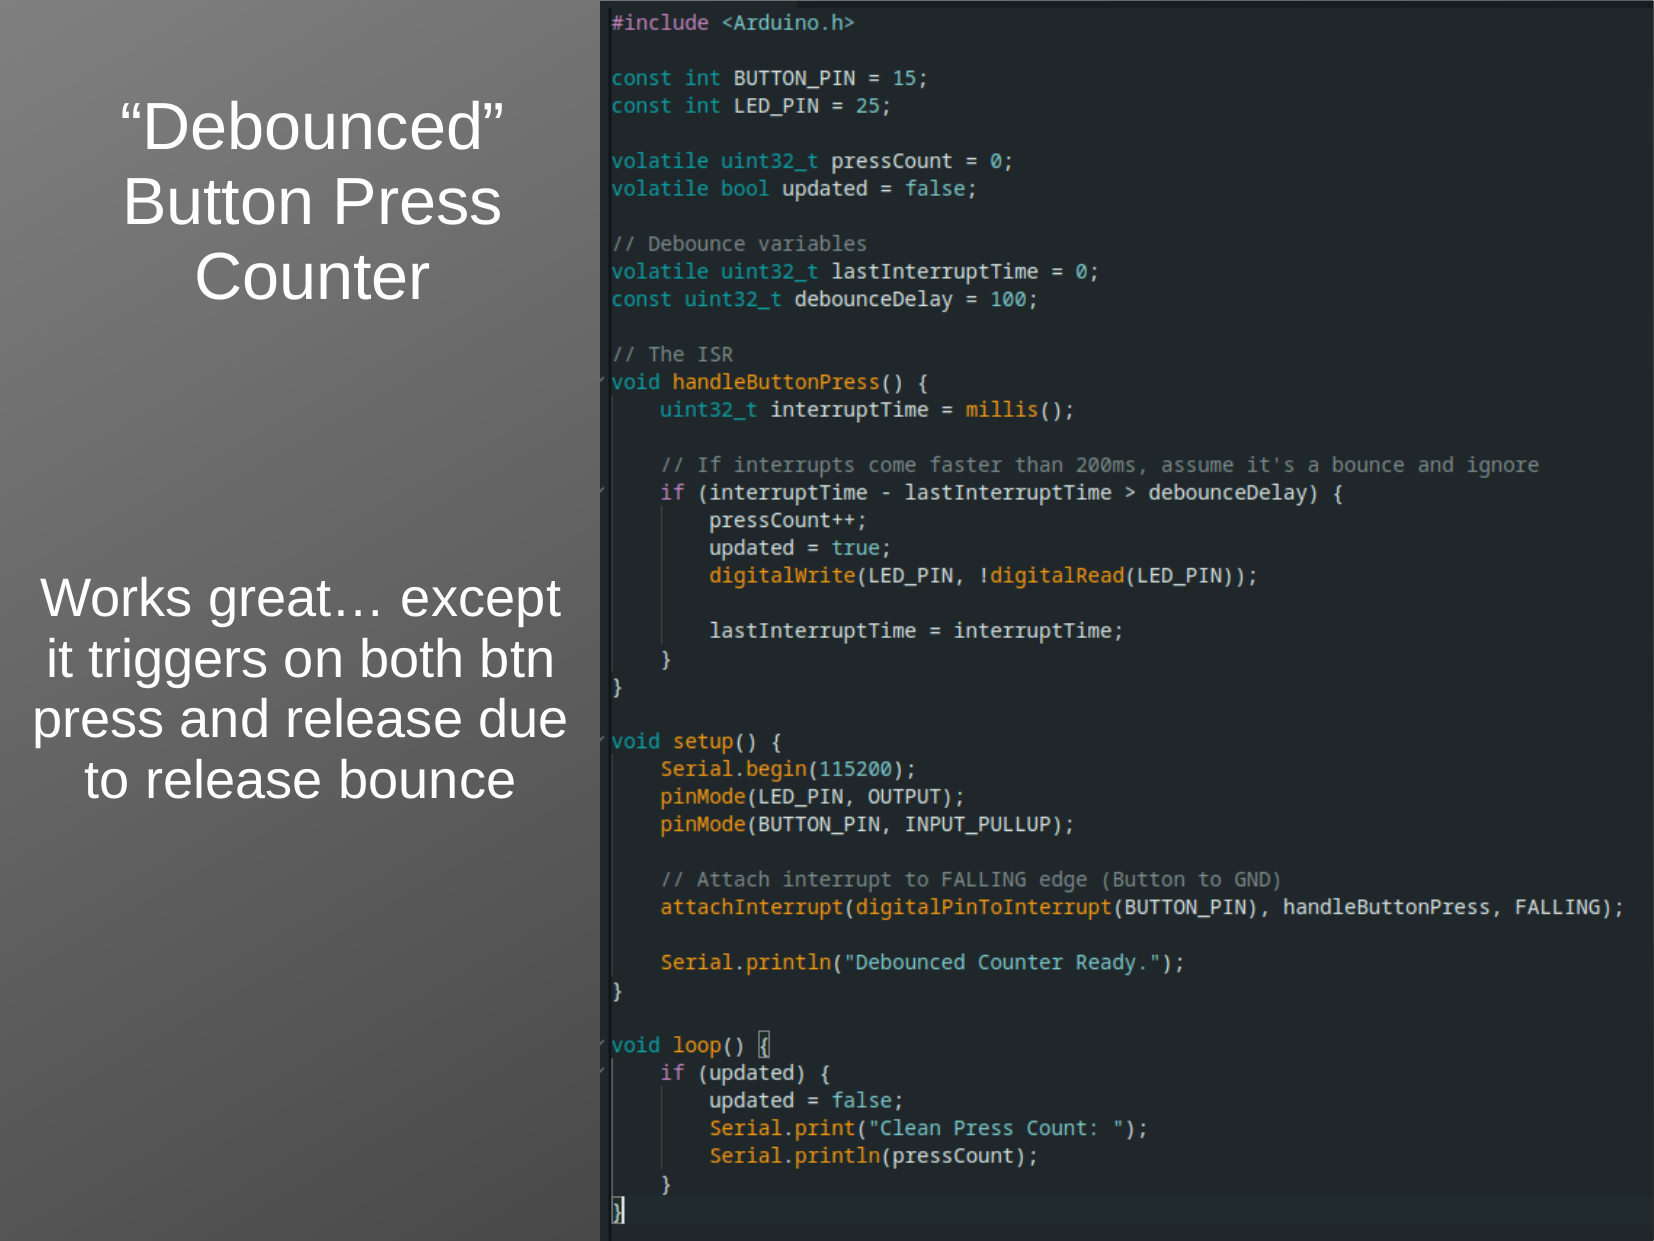

# “Debounced” Button Press Counter
Works great… except it triggers on both btn press and release due to release bounce